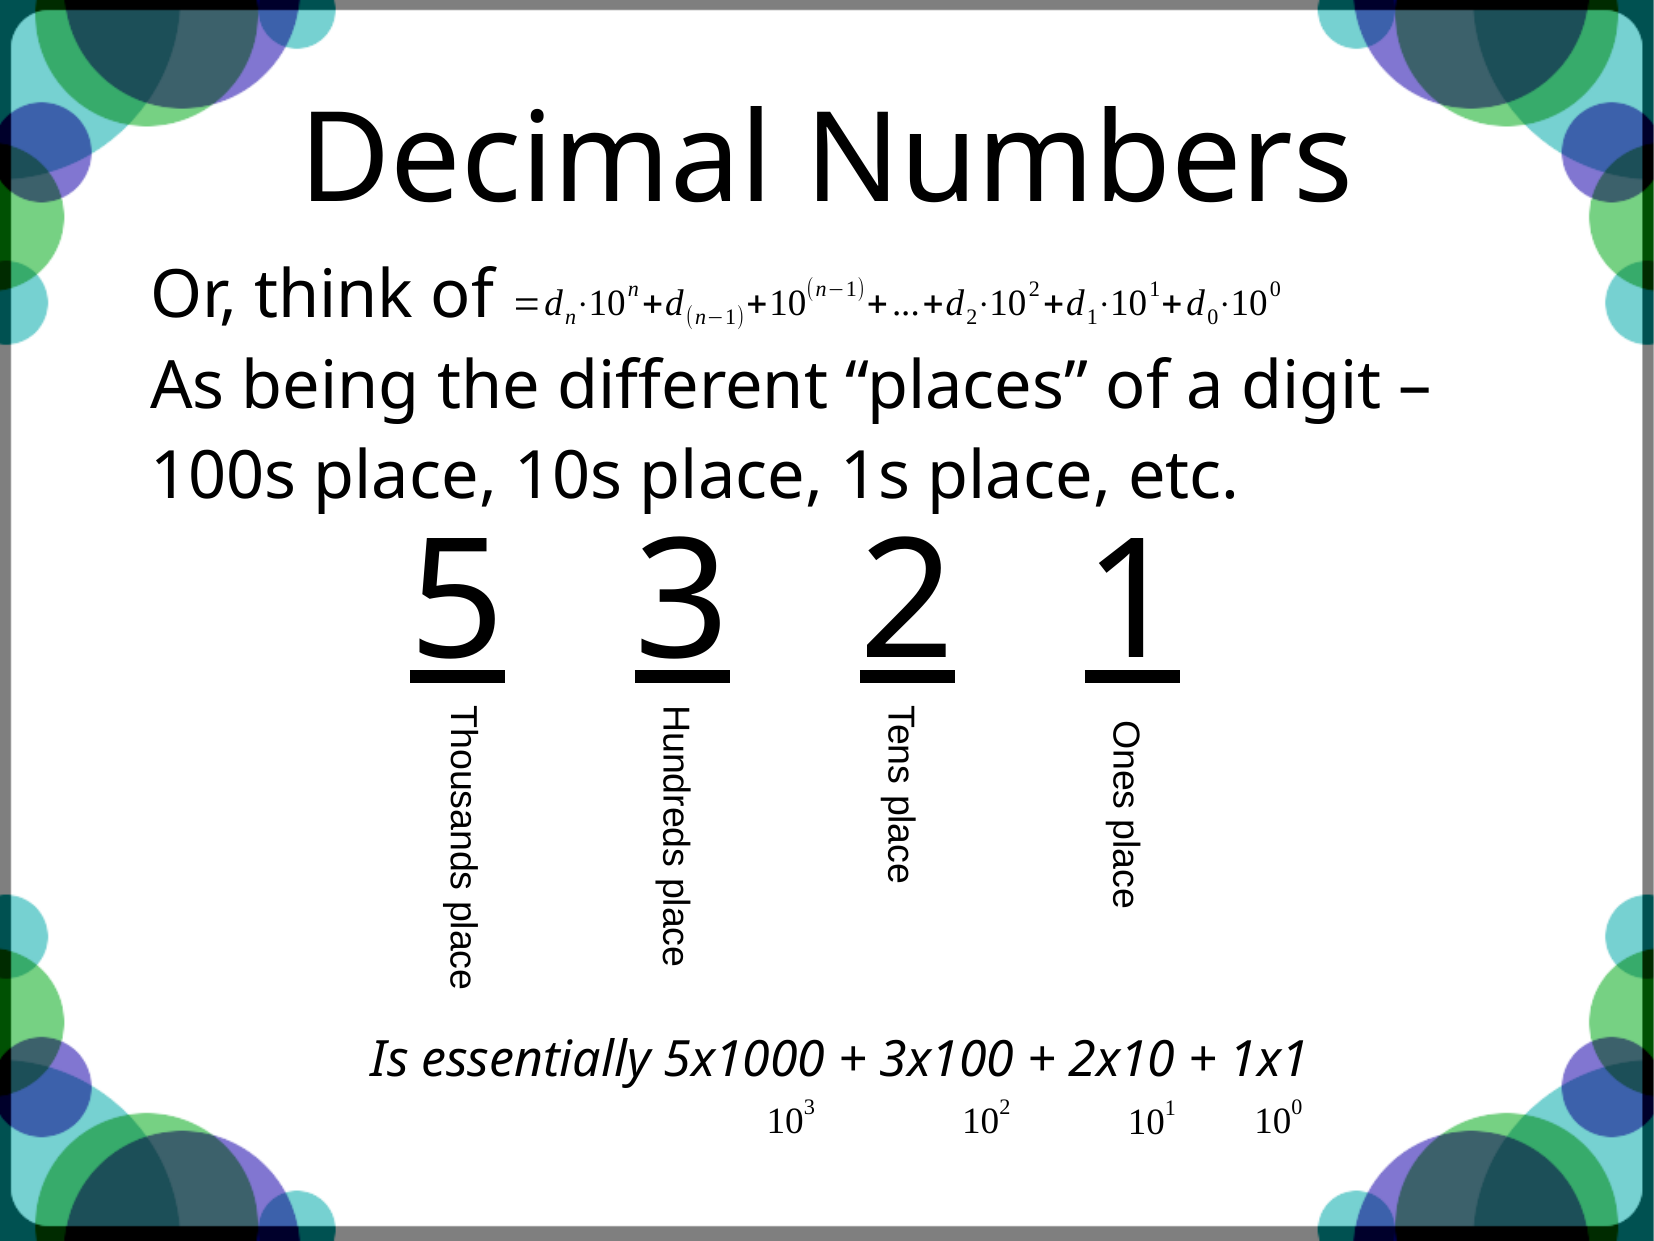

# Decimal Numbers
Or, think of
As being the different “places” of a digit –
100s place, 10s place, 1s place, etc.
5		3		2		1
Thousands place
Hundreds place
Tens place
Ones place
Is essentially 5x1000 + 3x100 + 2x10 + 1x1